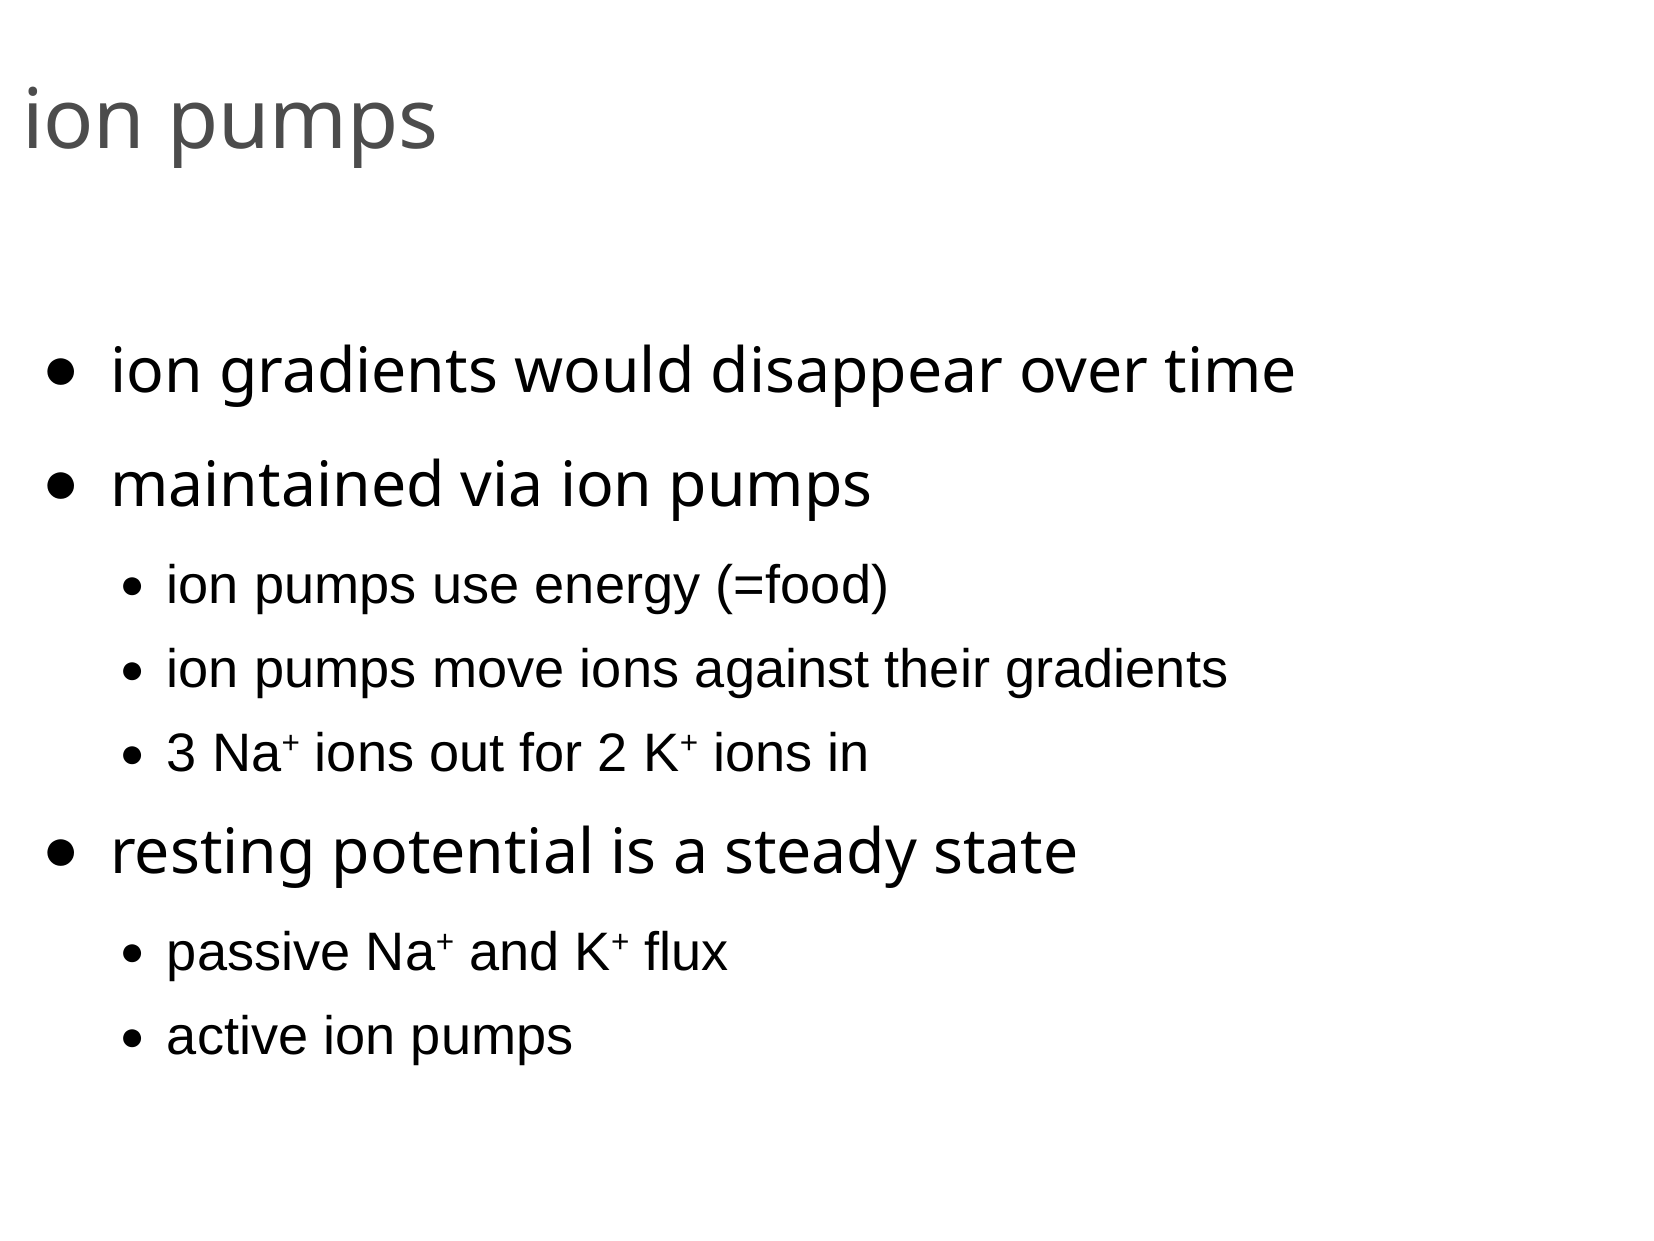

# ion pumps
ion gradients would disappear over time
maintained via ion pumps
ion pumps use energy (=food)
ion pumps move ions against their gradients
3 Na+ ions out for 2 K+ ions in
resting potential is a steady state
passive Na+ and K+ flux
active ion pumps